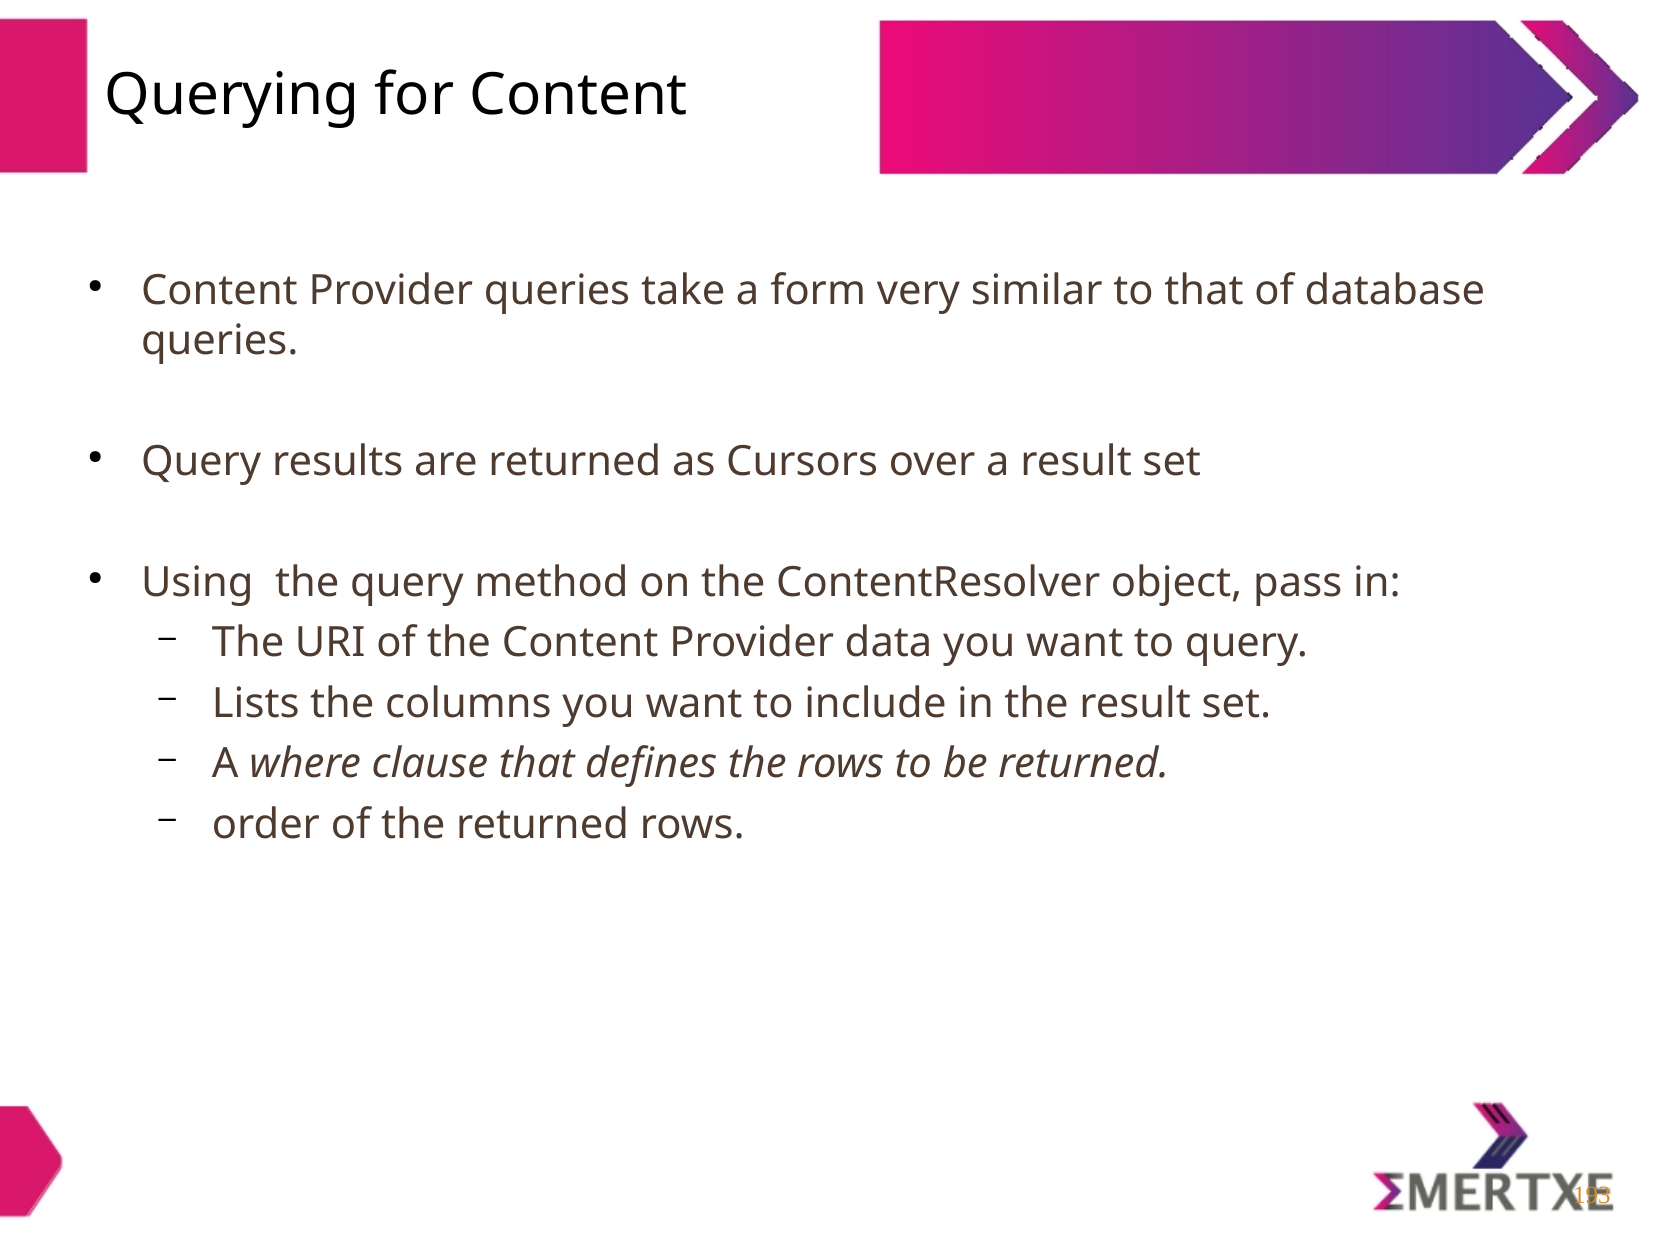

Querying for Content
# Content Provider queries take a form very similar to that of database queries.
Query results are returned as Cursors over a result set
Using the query method on the ContentResolver object, pass in:
The URI of the Content Provider data you want to query.
Lists the columns you want to include in the result set.
A where clause that defines the rows to be returned.
order of the returned rows.